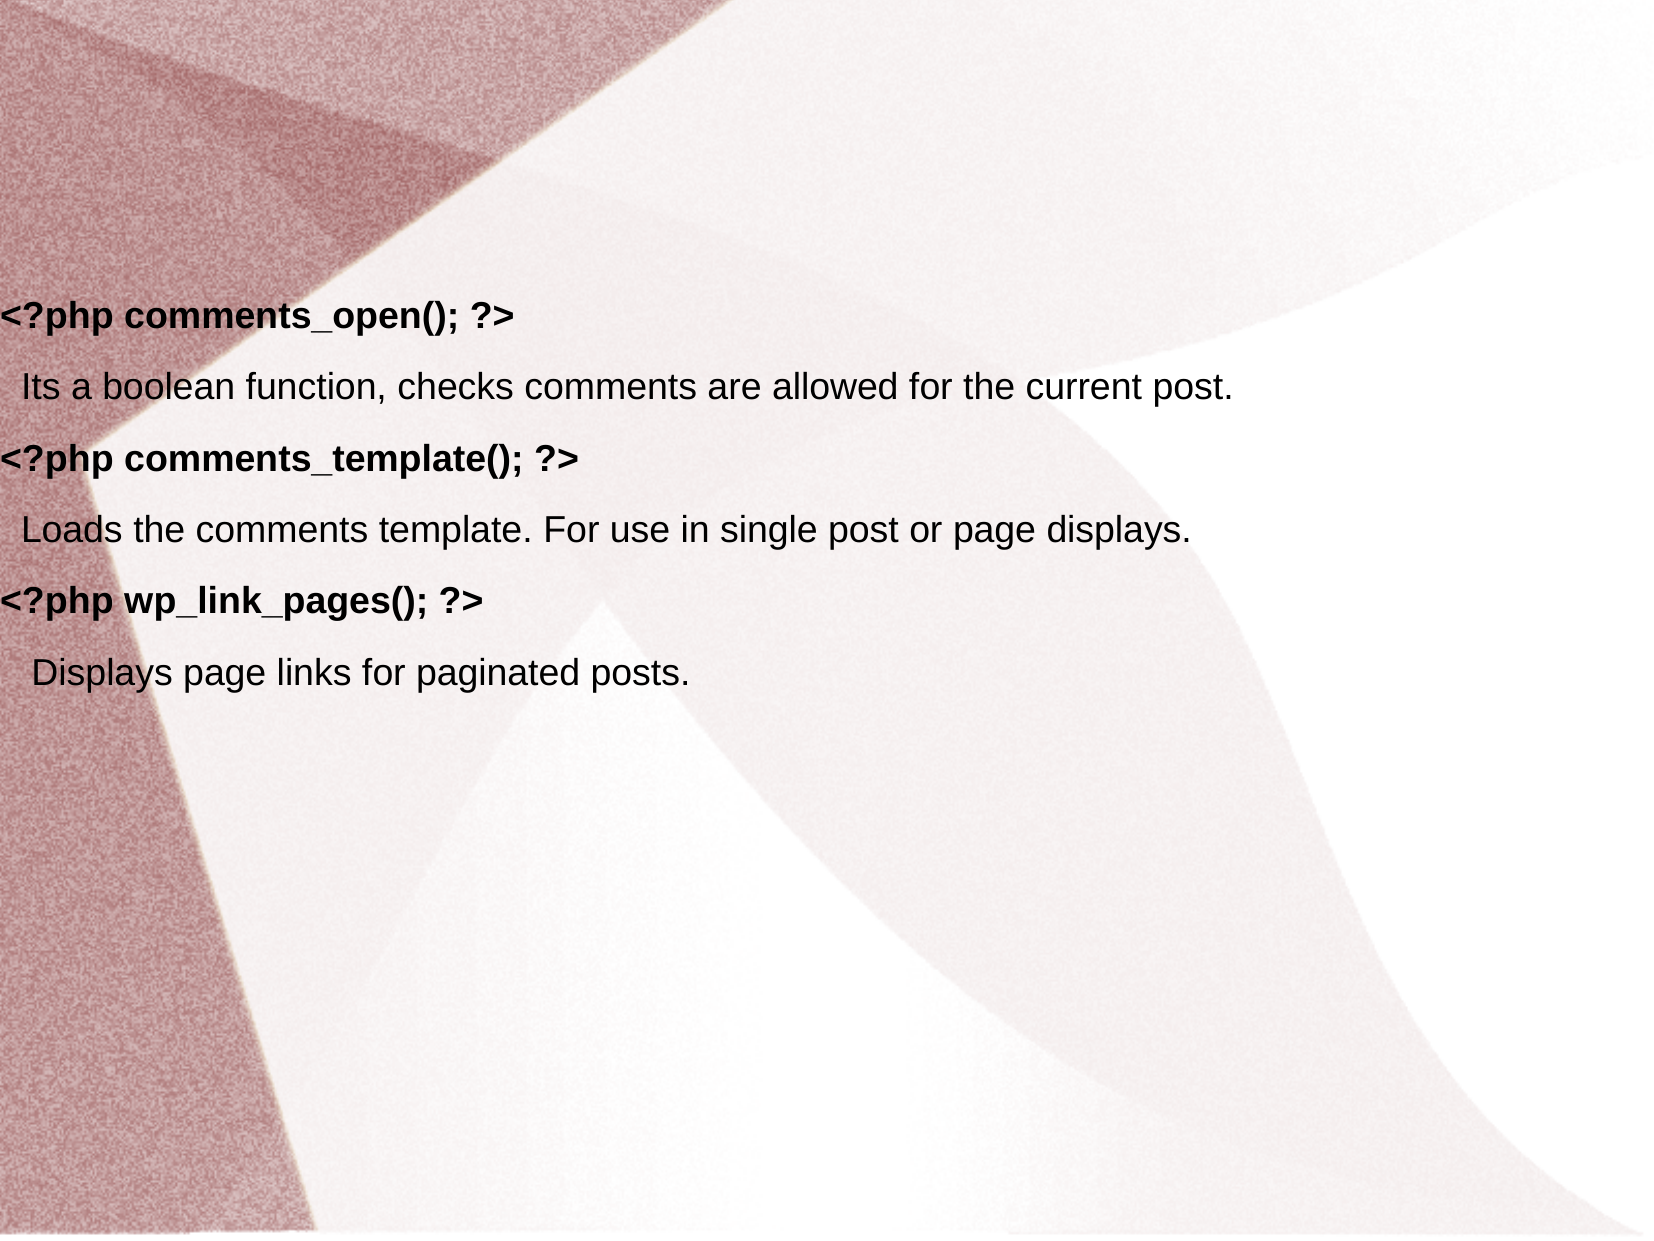

#
<?php comments_open(); ?>
 Its a boolean function, checks comments are allowed for the current post.
<?php comments_template(); ?>
 Loads the comments template. For use in single post or page displays.
<?php wp_link_pages(); ?>
 Displays page links for paginated posts.